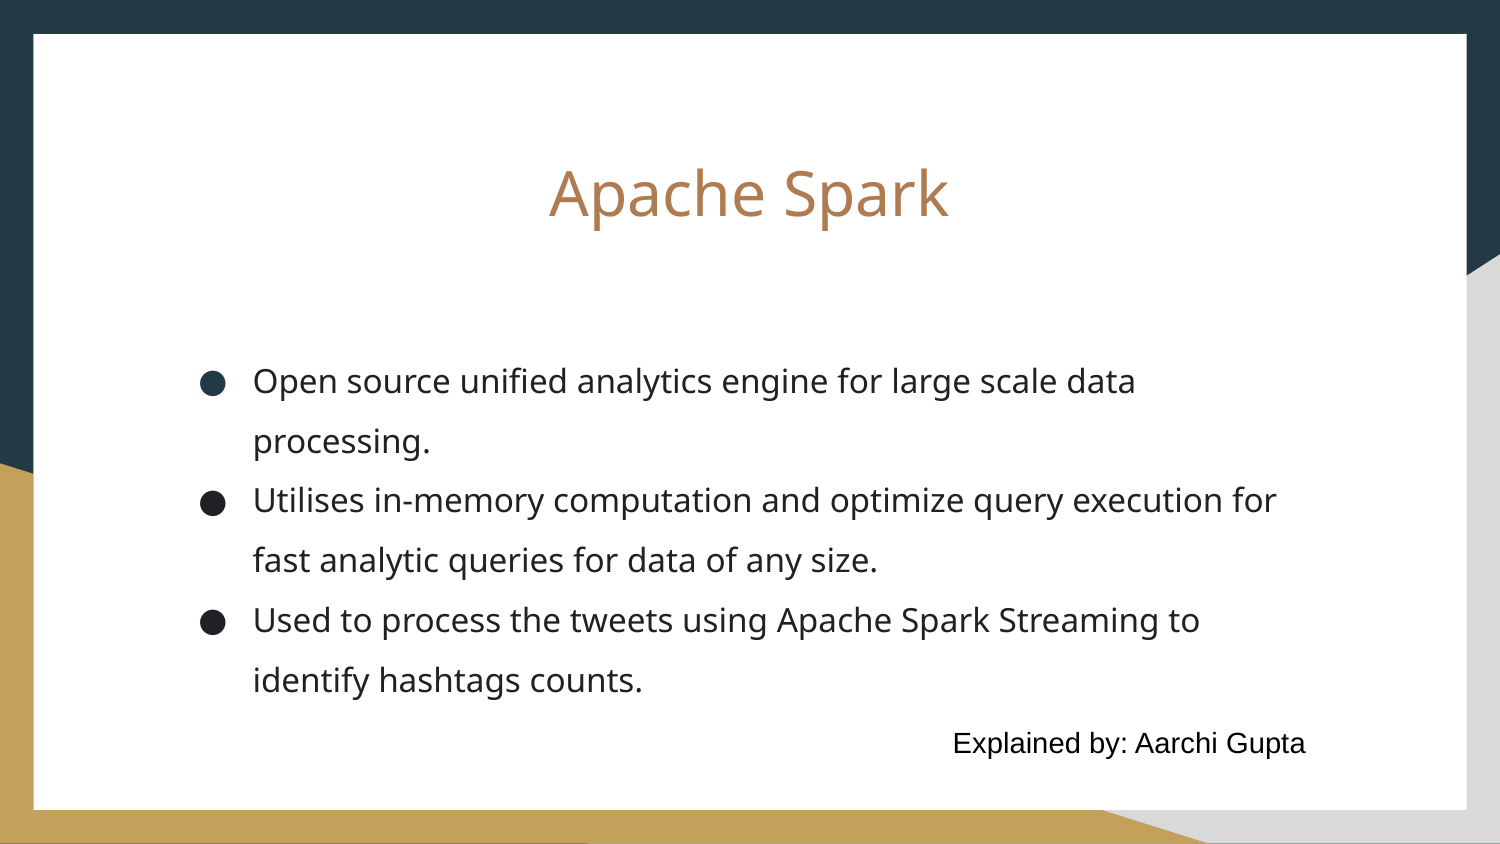

# Apache Spark
Open source unified analytics engine for large scale data processing.
Utilises in-memory computation and optimize query execution for fast analytic queries for data of any size.
Used to process the tweets using Apache Spark Streaming to identify hashtags counts.
Explained by: Aarchi Gupta